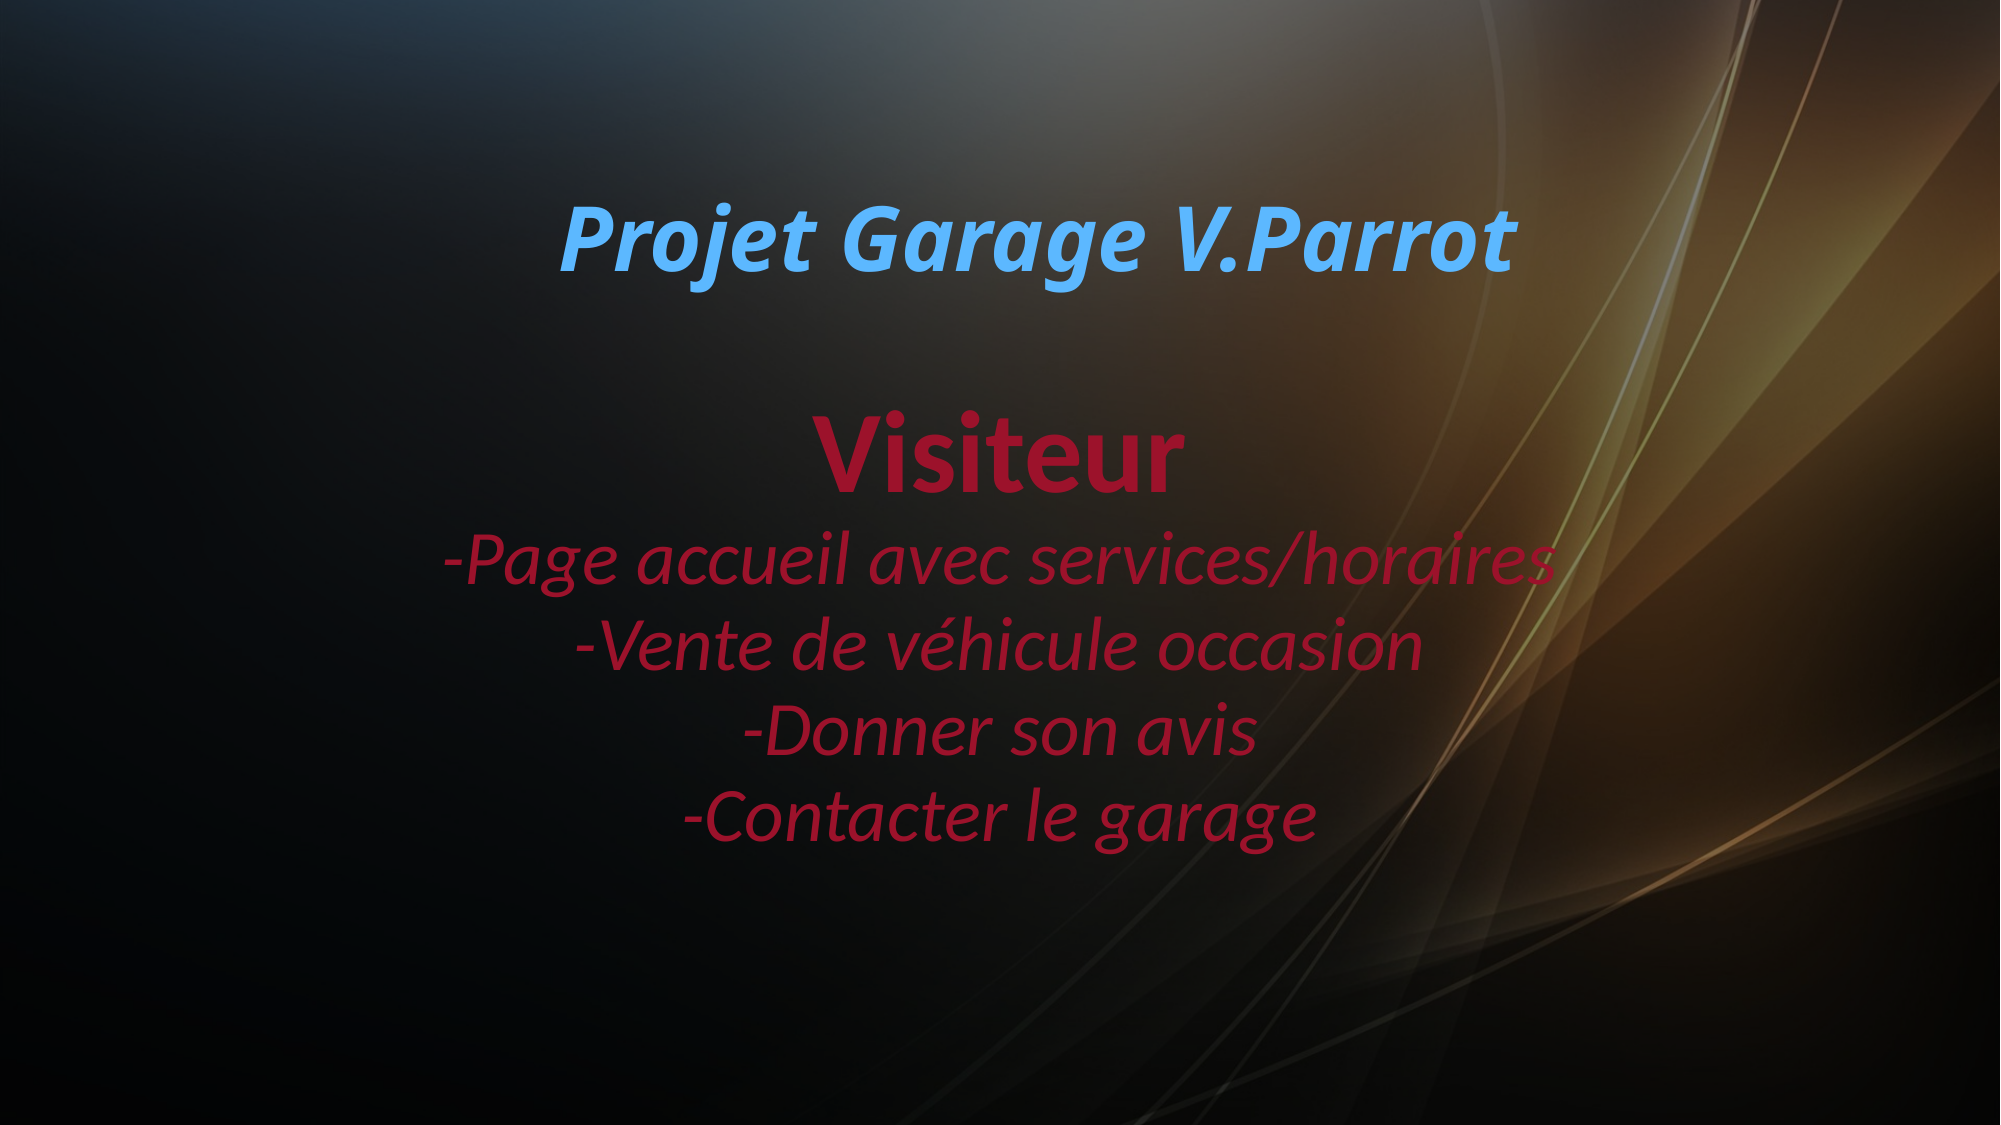

# Projet Garage V.Parrot
Visiteur
-Page accueil avec services/horaires
-Vente de véhicule occasion
-Donner son avis
-Contacter le garage